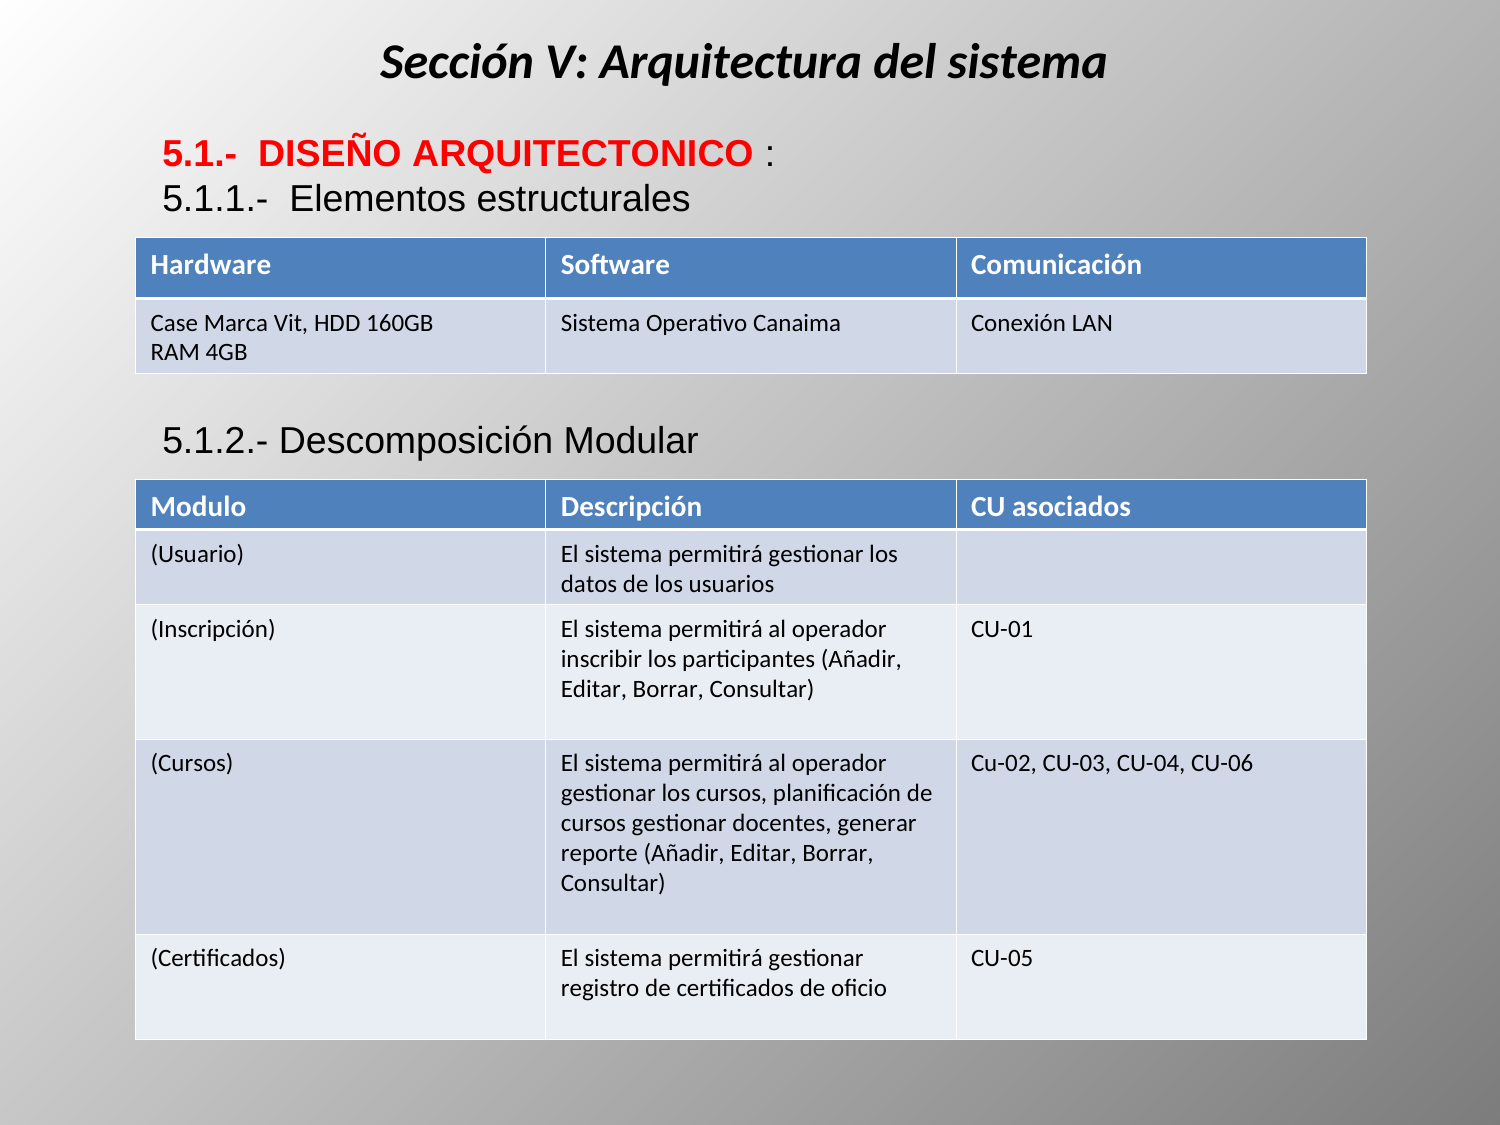

# Sección V: Arquitectura del sistema
5.1.- DISEÑO ARQUITECTONICO :
5.1.1.- Elementos estructurales
| Hardware | Software | Comunicación |
| --- | --- | --- |
| Case Marca Vit, HDD 160GB RAM 4GB | Sistema Operativo Canaima | Conexión LAN |
5.1.2.- Descomposición Modular
| Modulo | Descripción | CU asociados |
| --- | --- | --- |
| (Usuario) | El sistema permitirá gestionar los datos de los usuarios | |
| (Inscripción) | El sistema permitirá al operador inscribir los participantes (Añadir, Editar, Borrar, Consultar) | CU-01 |
| (Cursos) | El sistema permitirá al operador gestionar los cursos, planificación de cursos gestionar docentes, generar reporte (Añadir, Editar, Borrar, Consultar) | Cu-02, CU-03, CU-04, CU-06 |
| (Certificados) | El sistema permitirá gestionar registro de certificados de oficio | CU-05 |